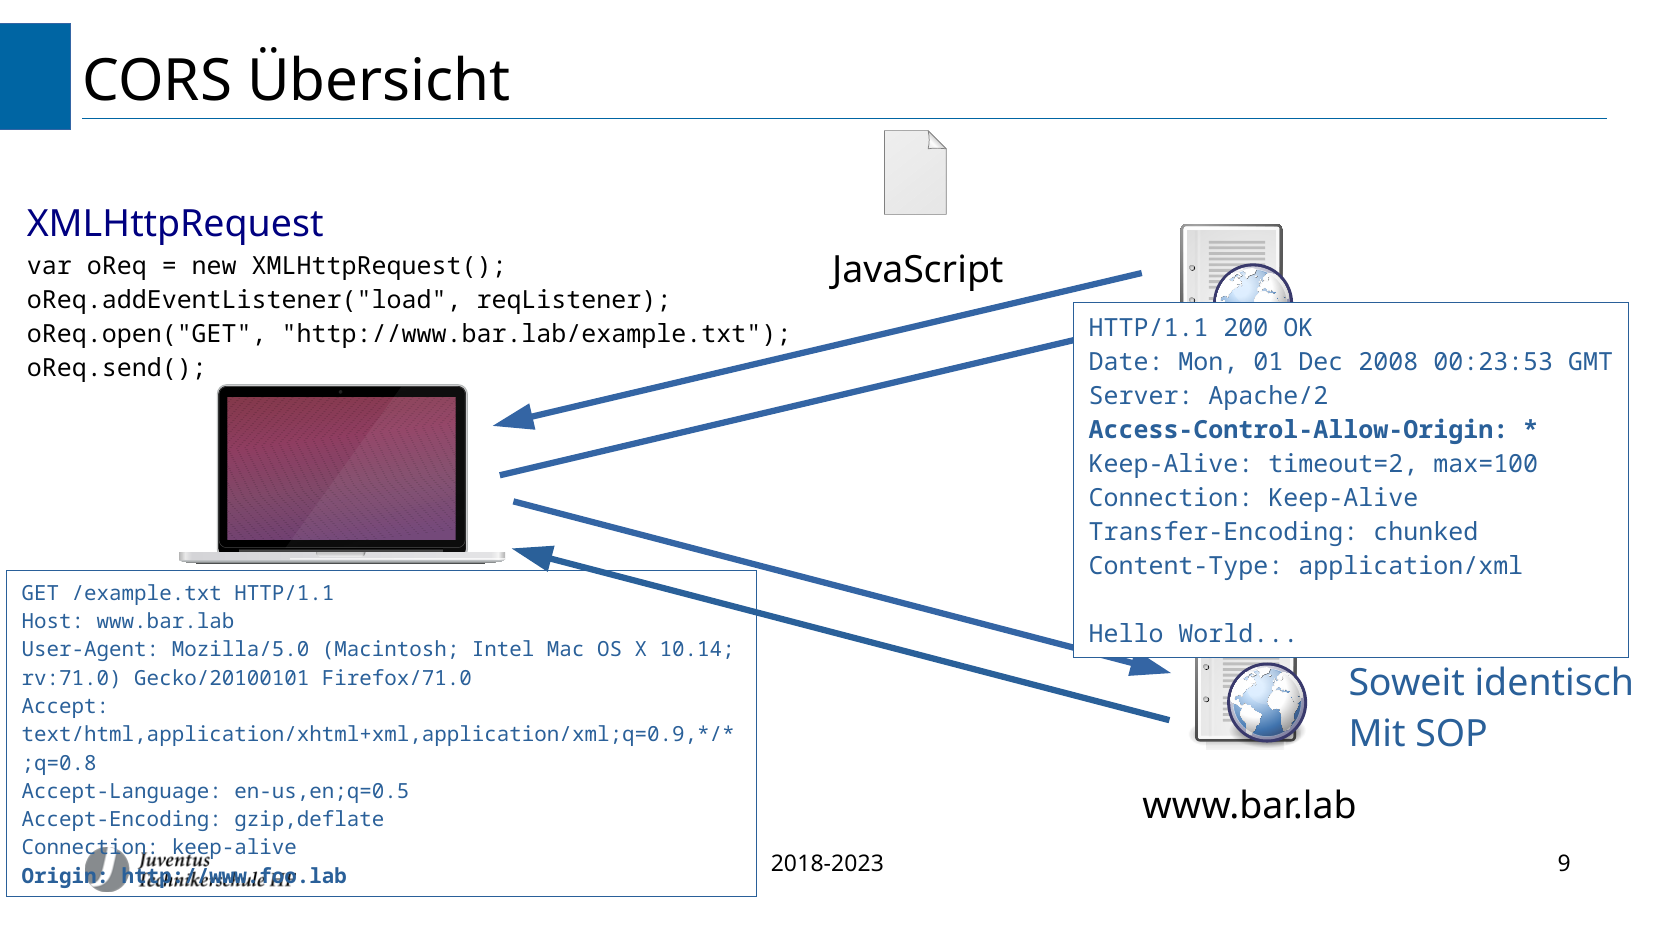

# CORS Übersicht
JavaScript
XMLHttpRequest
var oReq = new XMLHttpRequest();
oReq.addEventListener("load", reqListener);
oReq.open("GET", "http://www.bar.lab/example.txt");
oReq.send();
www.foo.lab
HTTP/1.1 200 OK
Date: Mon, 01 Dec 2008 00:23:53 GMT
Server: Apache/2
Access-Control-Allow-Origin: *
Keep-Alive: timeout=2, max=100
Connection: Keep-Alive
Transfer-Encoding: chunked
Content-Type: application/xml
Hello World...
GET /example.txt HTTP/1.1
Host: www.bar.lab
User-Agent: Mozilla/5.0 (Macintosh; Intel Mac OS X 10.14; rv:71.0) Gecko/20100101 Firefox/71.0
Accept: text/html,application/xhtml+xml,application/xml;q=0.9,*/*;q=0.8
Accept-Language: en-us,en;q=0.5
Accept-Encoding: gzip,deflate
Connection: keep-alive
Origin: http://www.foo.lab
www.bar.lab
Soweit identisch
Mit SOP
2018-2023
9